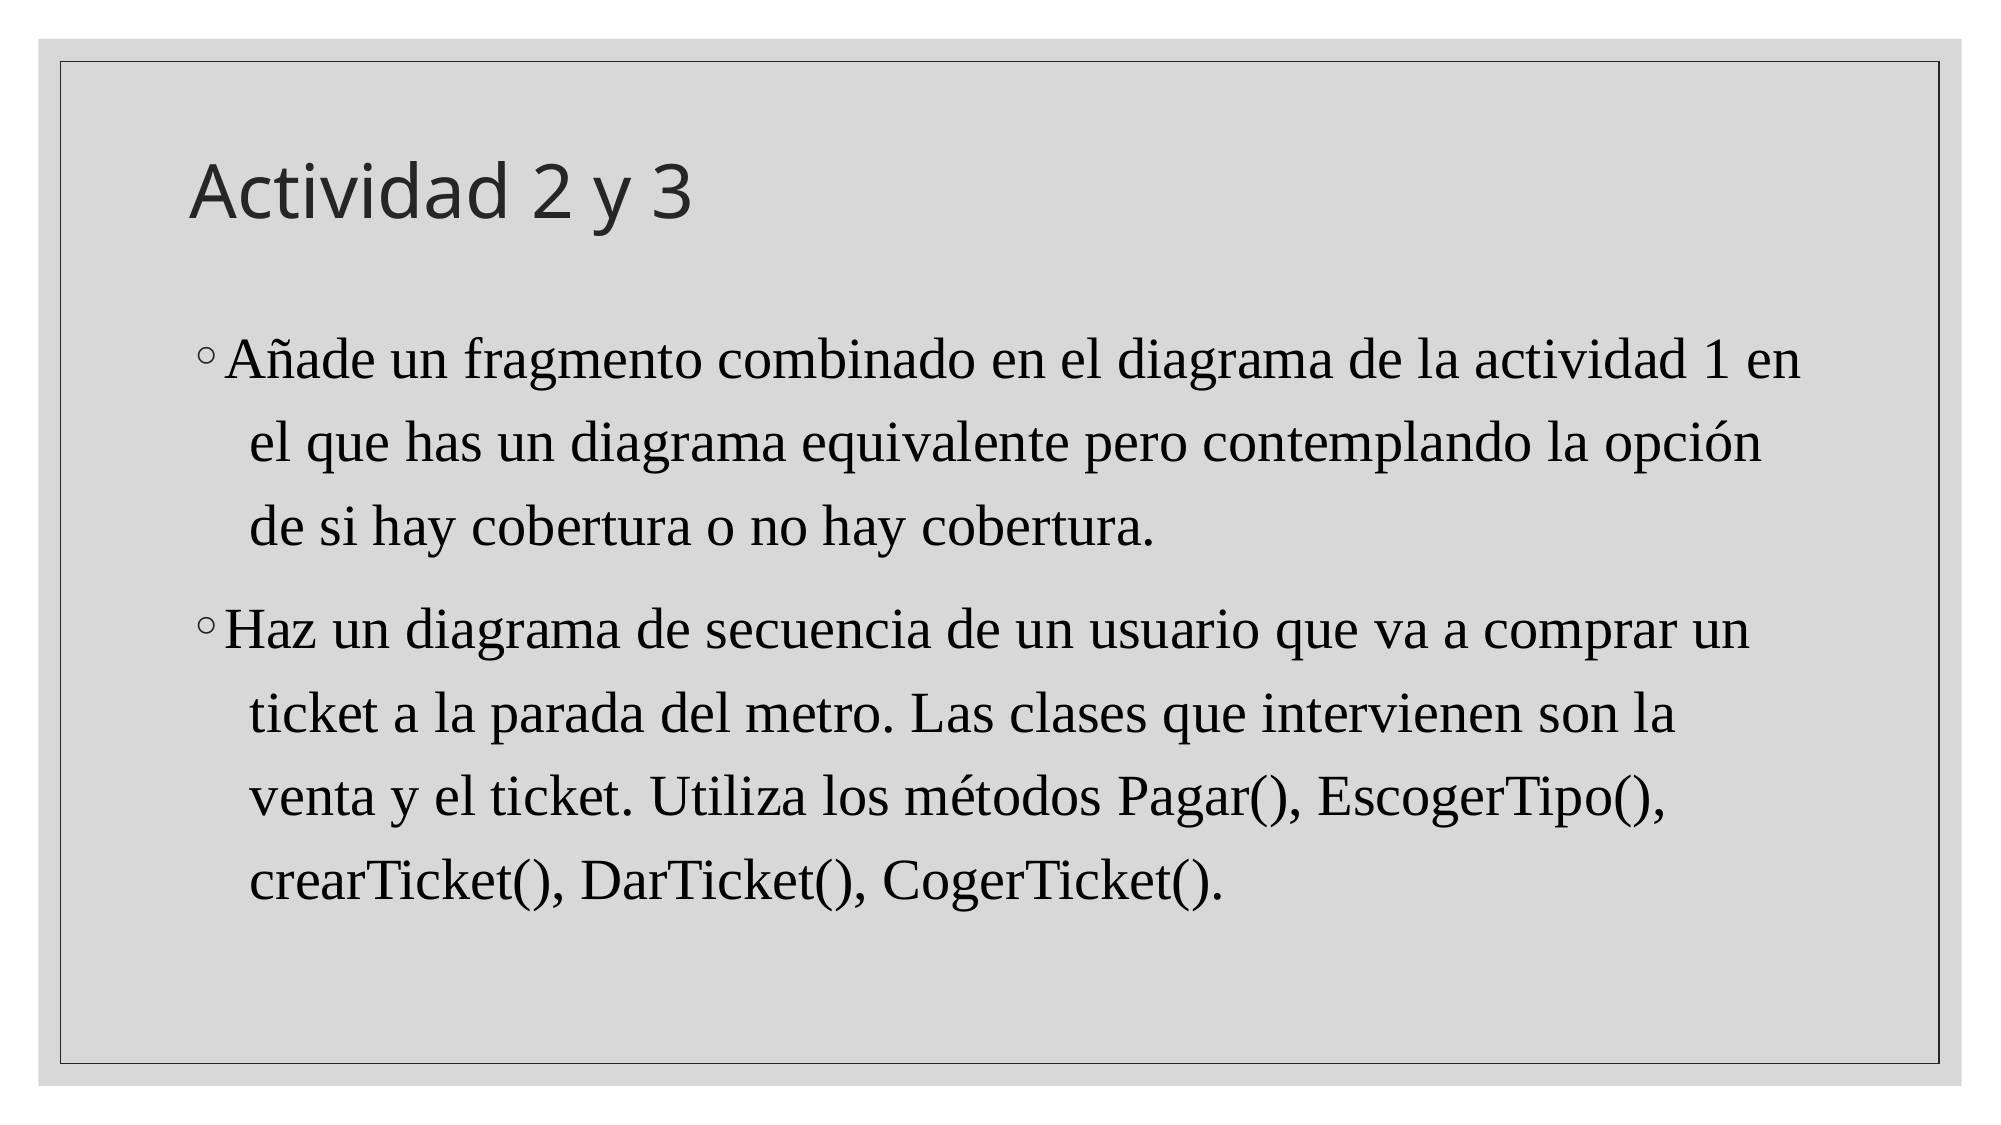

# Actividad 2 y 3
Añade un fragmento combinado en el diagrama de la actividad 1 en el que has un diagrama equivalente pero contemplando la opción de si hay cobertura o no hay cobertura.
Haz un diagrama de secuencia de un usuario que va a comprar un ticket a la parada del metro. Las clases que intervienen son la venta y el ticket. Utiliza los métodos Pagar(), EscogerTipo(), crearTicket(), DarTicket(), CogerTicket().